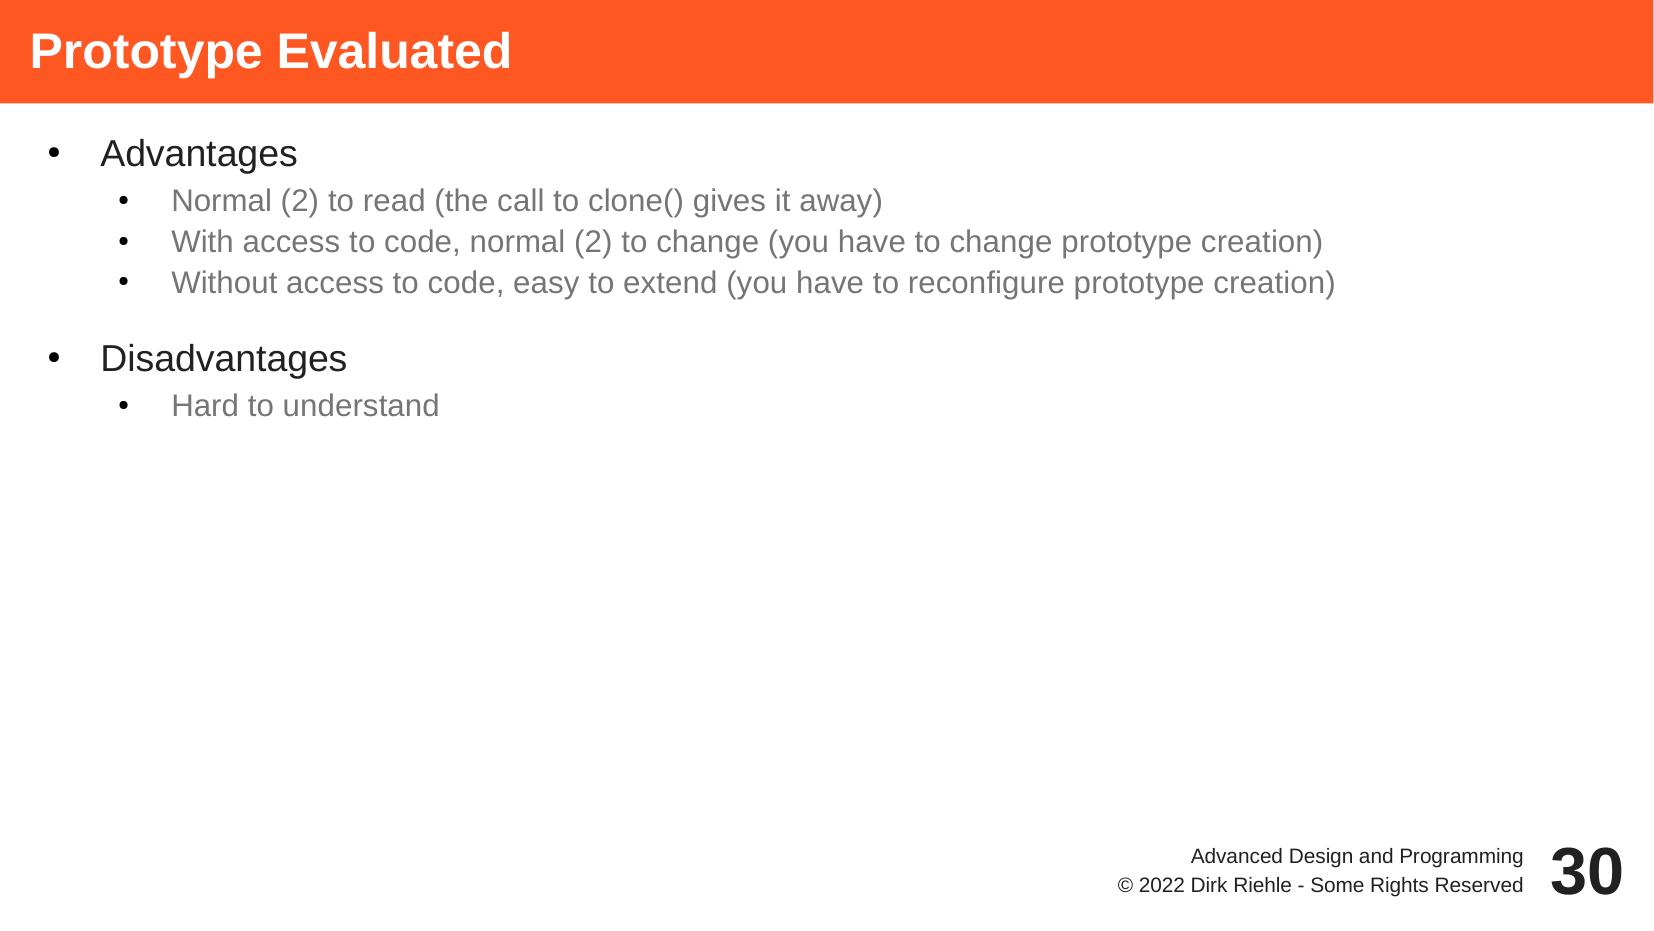

# Prototype Evaluated
Advantages
Normal (2) to read (the call to clone() gives it away)
With access to code, normal (2) to change (you have to change prototype creation)
Without access to code, easy to extend (you have to reconfigure prototype creation)
Disadvantages
Hard to understand
Advanced Design and Programming
30
© 2022 Dirk Riehle - Some Rights Reserved